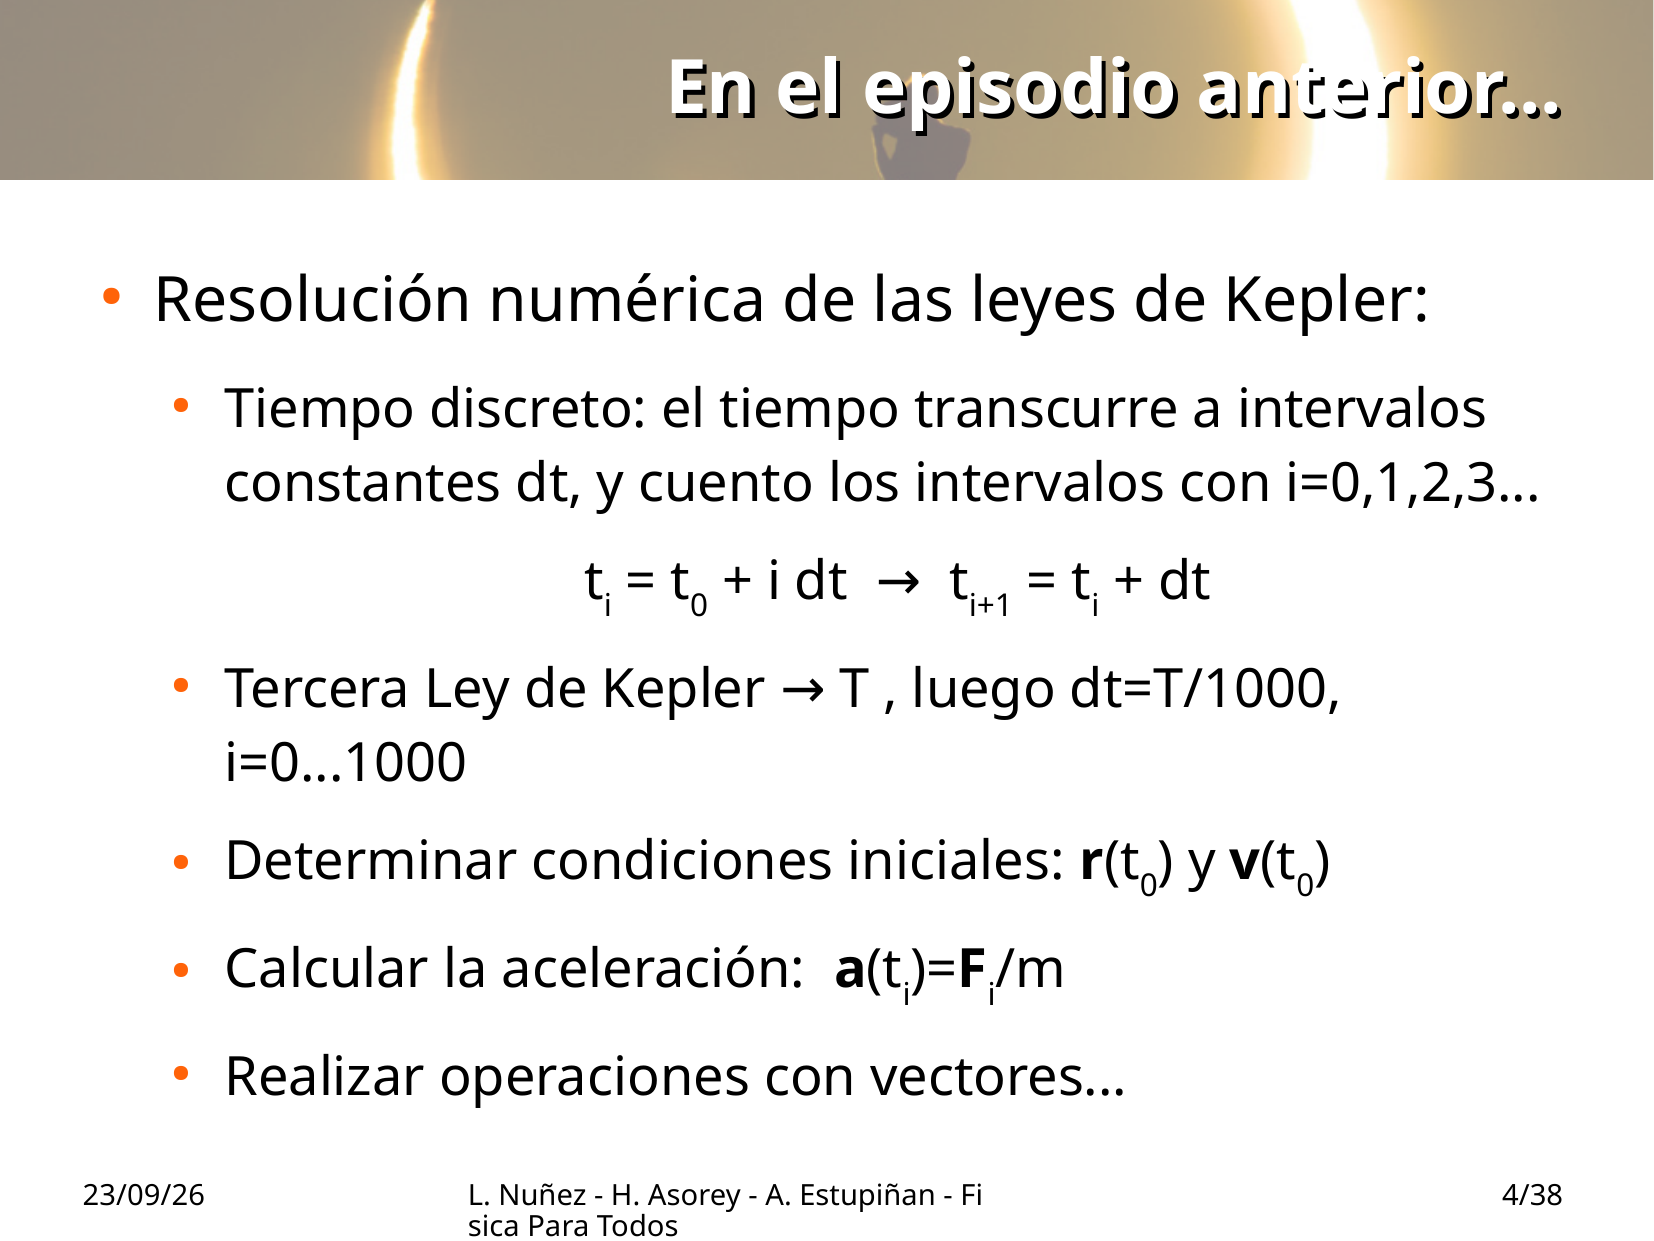

# En el episodio anterior...
Resolución numérica de las leyes de Kepler:
Tiempo discreto: el tiempo transcurre a intervalos constantes dt, y cuento los intervalos con i=0,1,2,3...
ti = t0 + i dt → ti+1 = ti + dt
Tercera Ley de Kepler → T , luego dt=T/1000, i=0...1000
Determinar condiciones iniciales: r(t0) y v(t0)
Calcular la aceleración: a(ti)=Fi/m
Realizar operaciones con vectores...
L. Nuñez - H. Asorey - A. Estupiñan - Fisica Para Todos
4